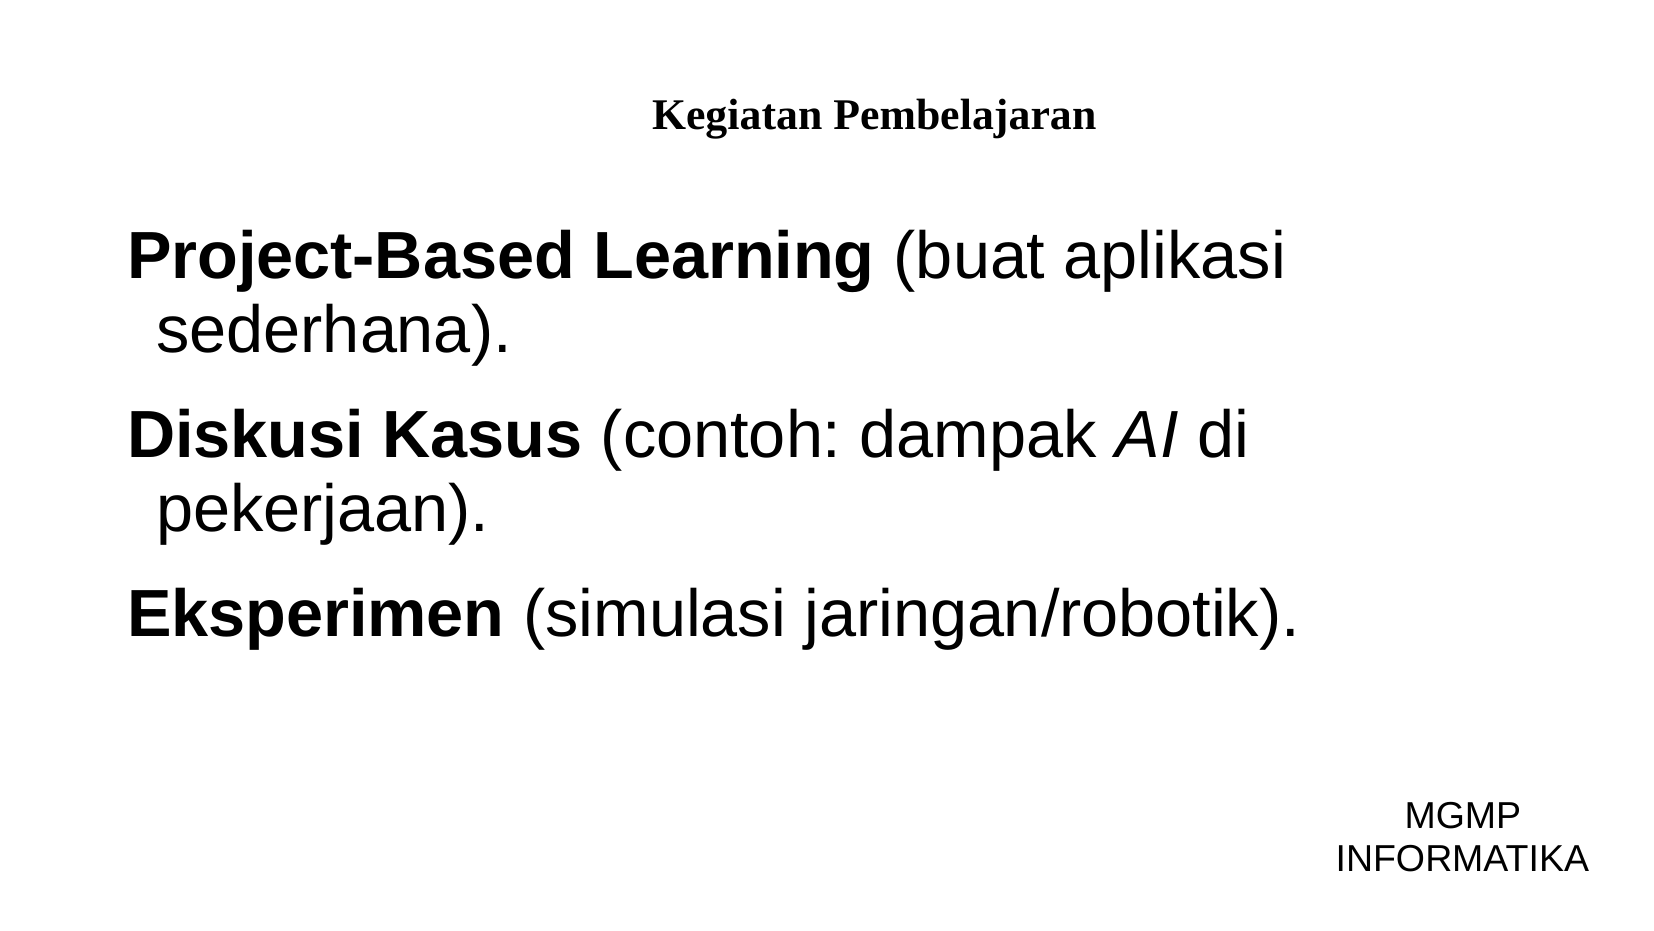

# Kegiatan Pembelajaran
Project-Based Learning (buat aplikasi sederhana).
Diskusi Kasus (contoh: dampak AI di pekerjaan).
Eksperimen (simulasi jaringan/robotik).
MGMP INFORMATIKA